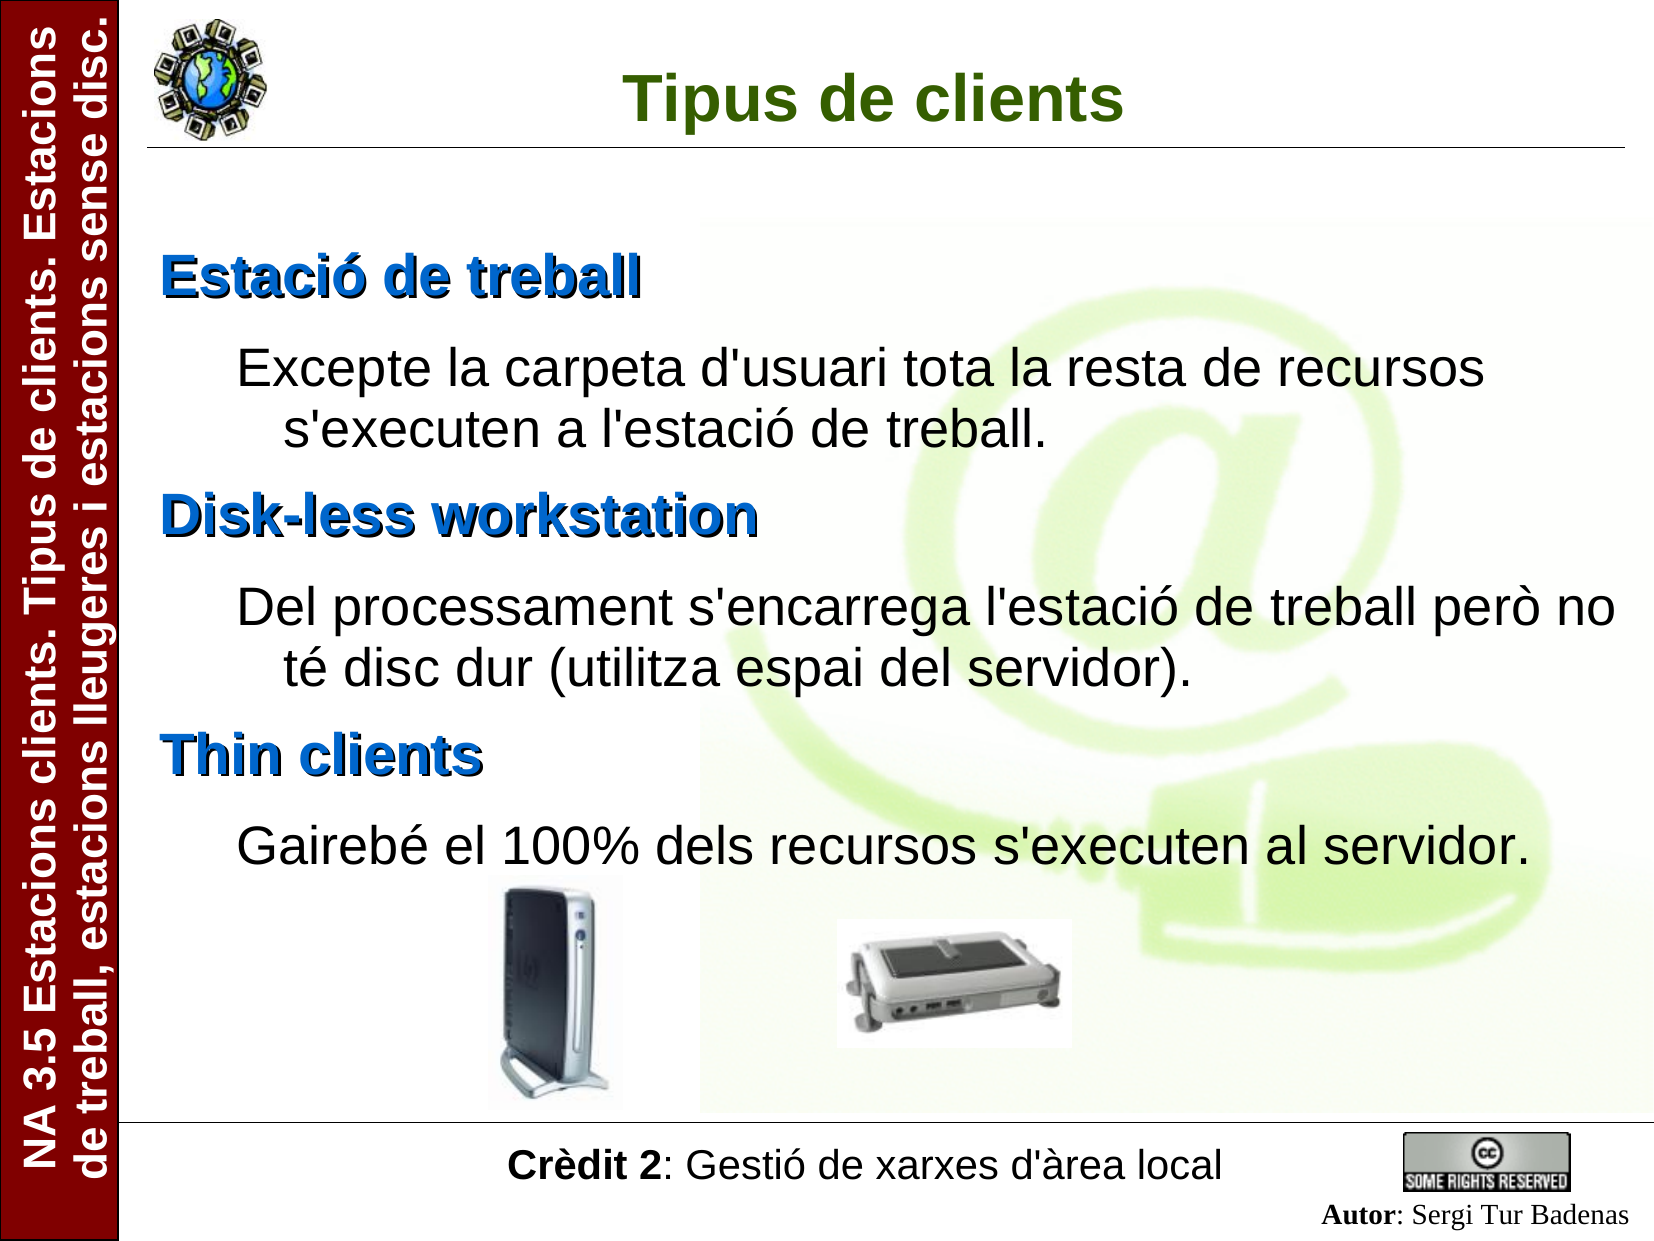

# Tipus de clients
Estació de treball
Excepte la carpeta d'usuari tota la resta de recursos s'executen a l'estació de treball.
Disk-less workstation
Del processament s'encarrega l'estació de treball però no té disc dur (utilitza espai del servidor).
Thin clients
Gairebé el 100% dels recursos s'executen al servidor.